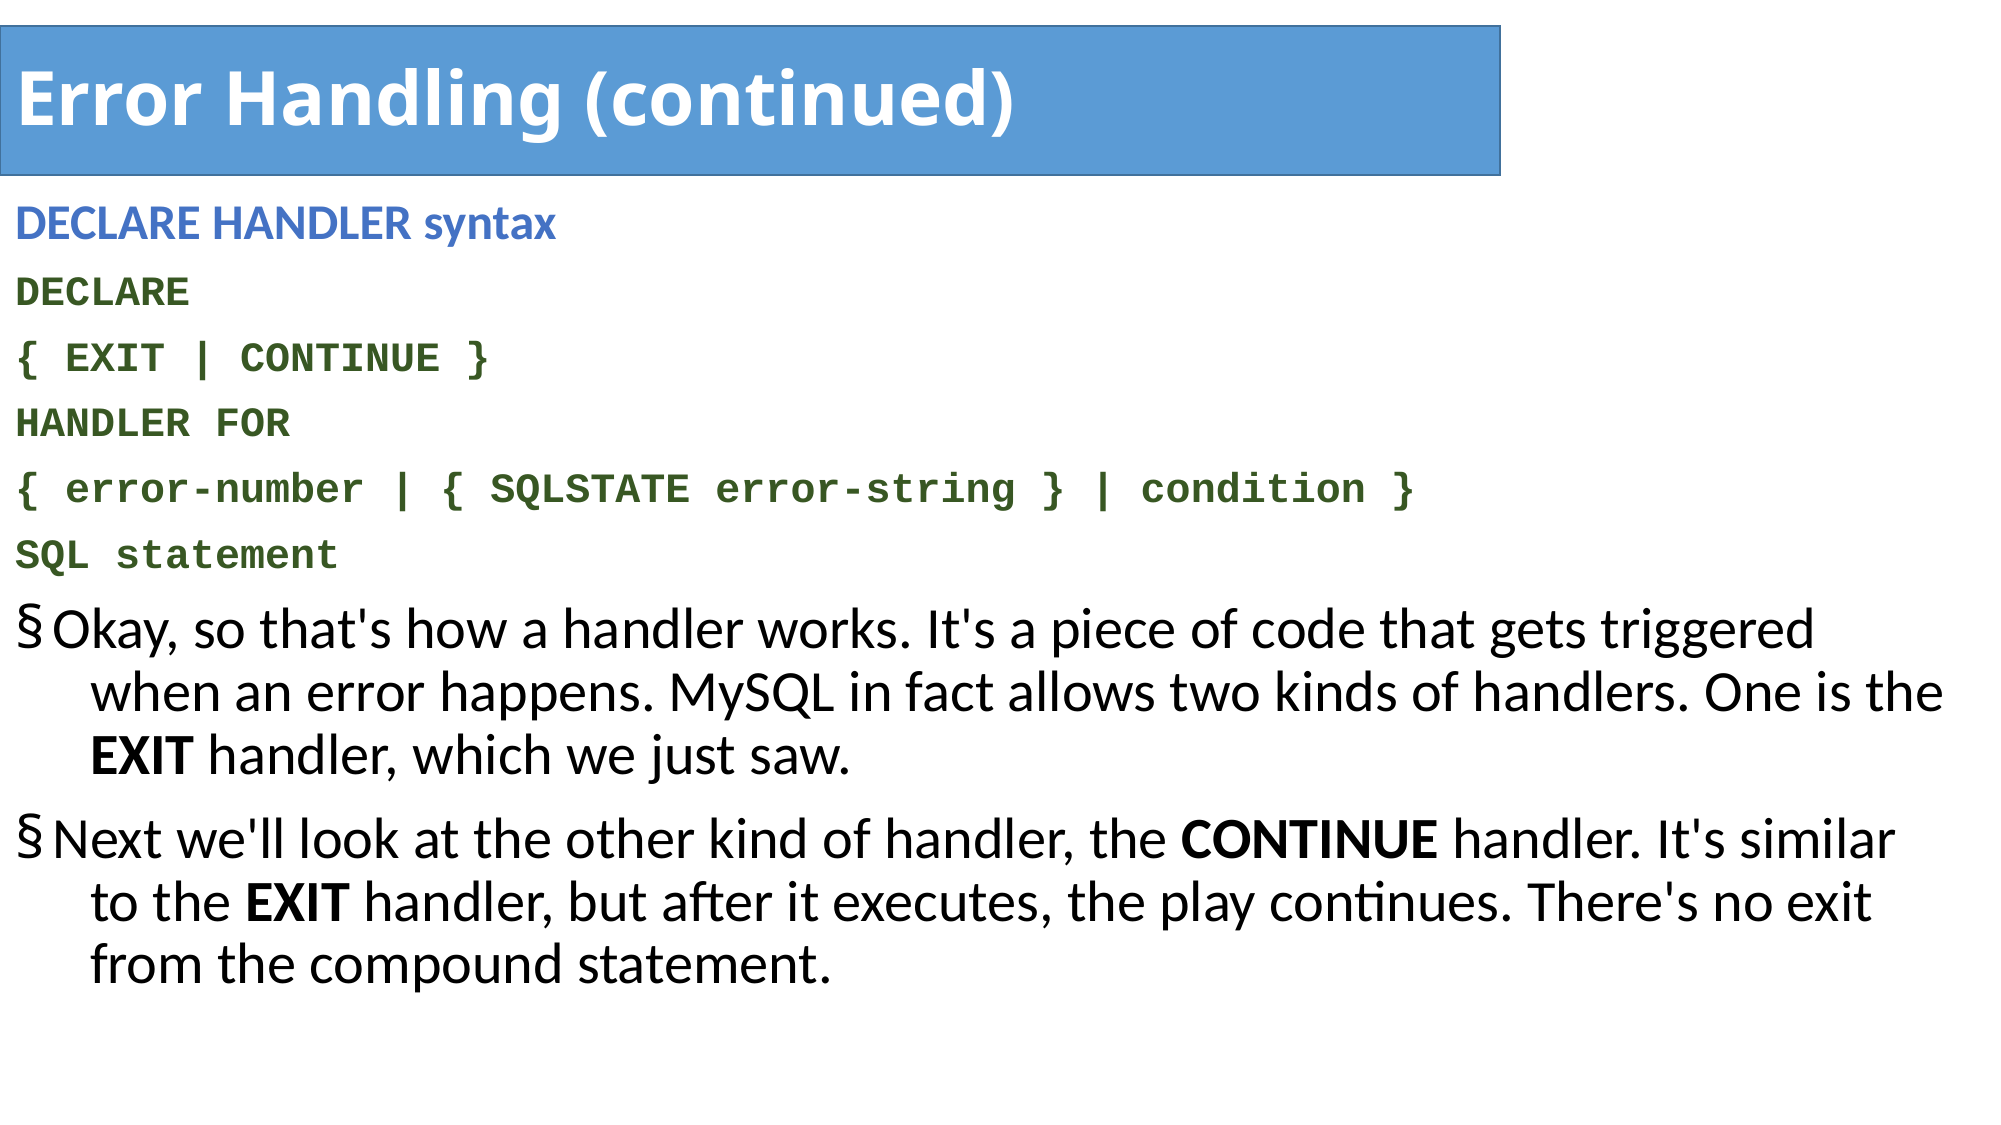

# Error Handling (continued)
DECLARE HANDLER syntax
DECLARE
{ EXIT | CONTINUE }
HANDLER FOR
{ error-number | { SQLSTATE error-string } | condition }
SQL statement
Okay, so that's how a handler works. It's a piece of code that gets triggered when an error happens. MySQL in fact allows two kinds of handlers. One is the EXIT handler, which we just saw.
Next we'll look at the other kind of handler, the CONTINUE handler. It's similar to the EXIT handler, but after it executes, the play continues. There's no exit from the compound statement.